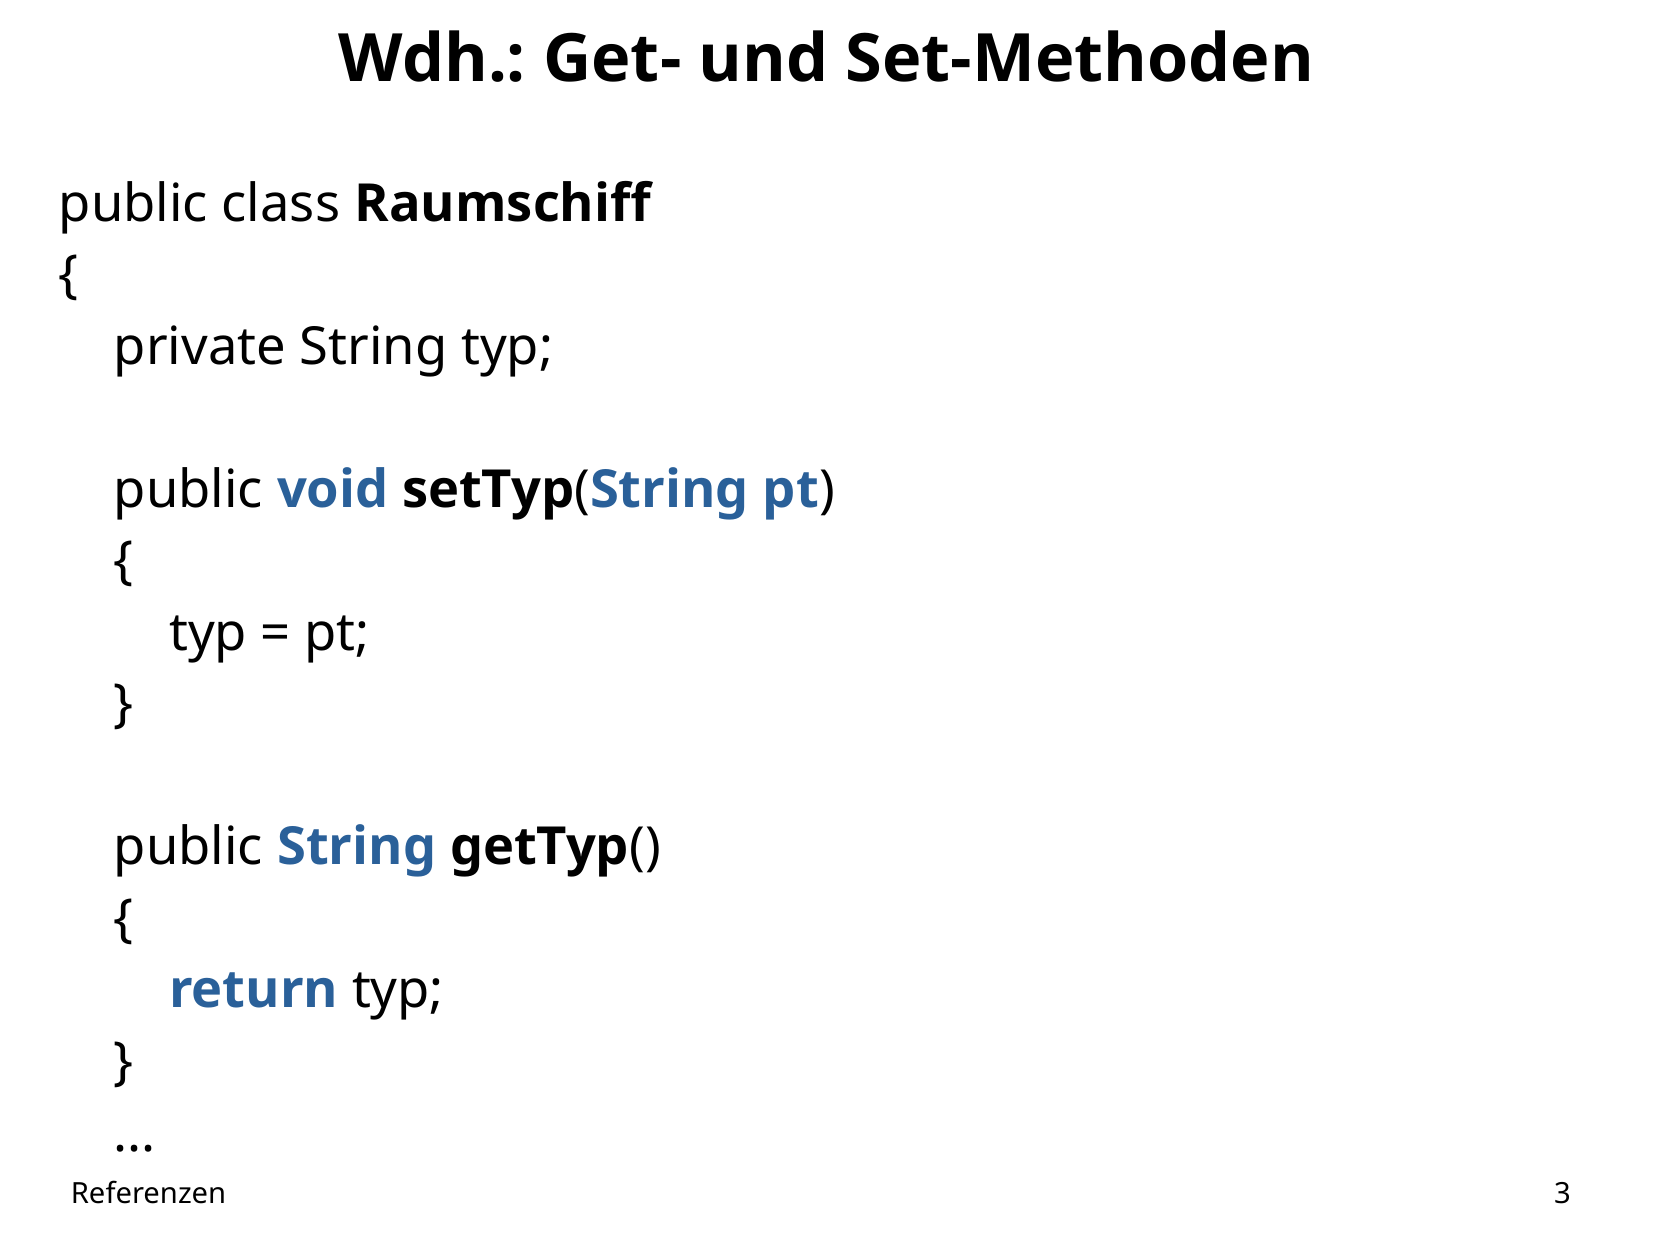

# Wdh.: Get- und Set-Methoden
public class Raumschiff
{
 private String typ;
 public void setTyp(String pt)
 {
 typ = pt;
 }
 public String getTyp()
 {
 return typ;
 }
 ...
Referenzen
3